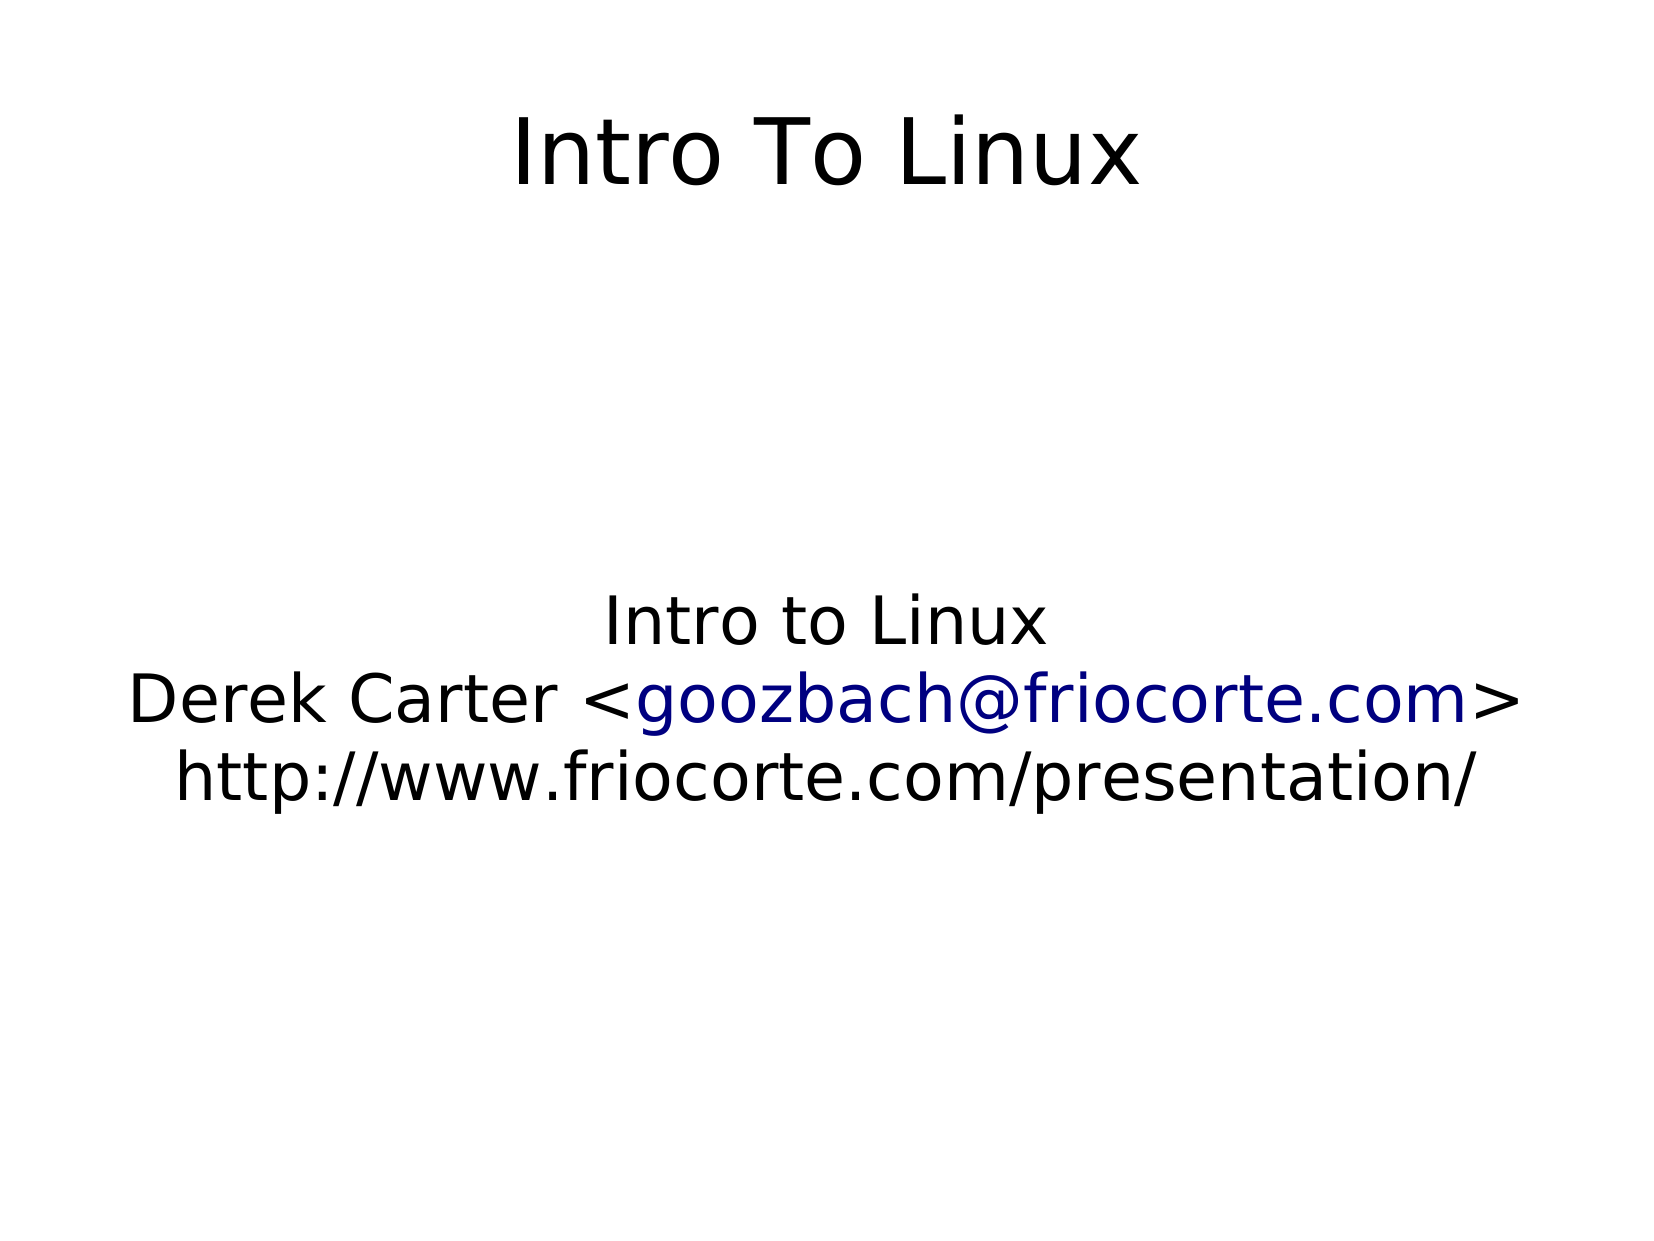

# Intro To Linux
Intro to Linux
Derek Carter <goozbach@friocorte.com>
http://www.friocorte.com/presentation/